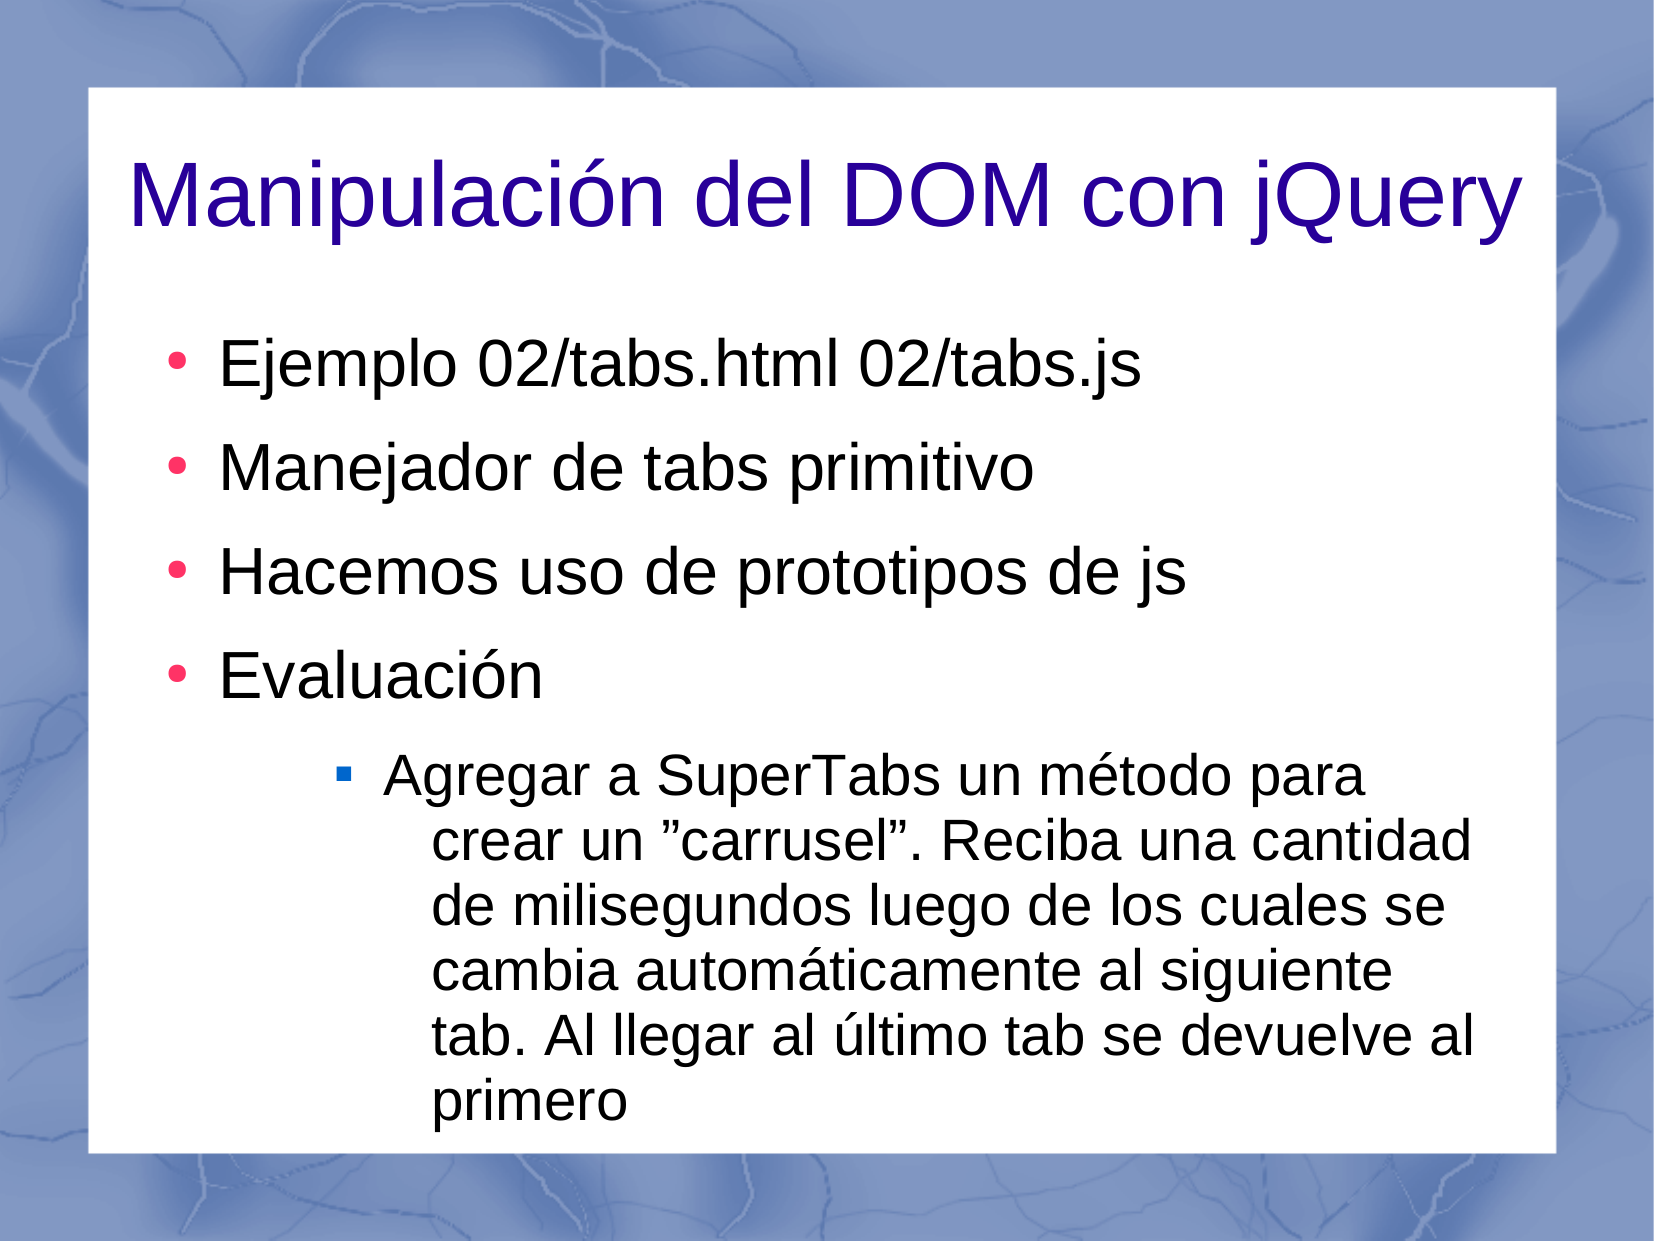

# Manipulación del DOM con jQuery
Ejemplo 02/tabs.html 02/tabs.js
Manejador de tabs primitivo
Hacemos uso de prototipos de js
Evaluación
Agregar a SuperTabs un método para crear un ”carrusel”. Reciba una cantidad de milisegundos luego de los cuales se cambia automáticamente al siguiente tab. Al llegar al último tab se devuelve al primero